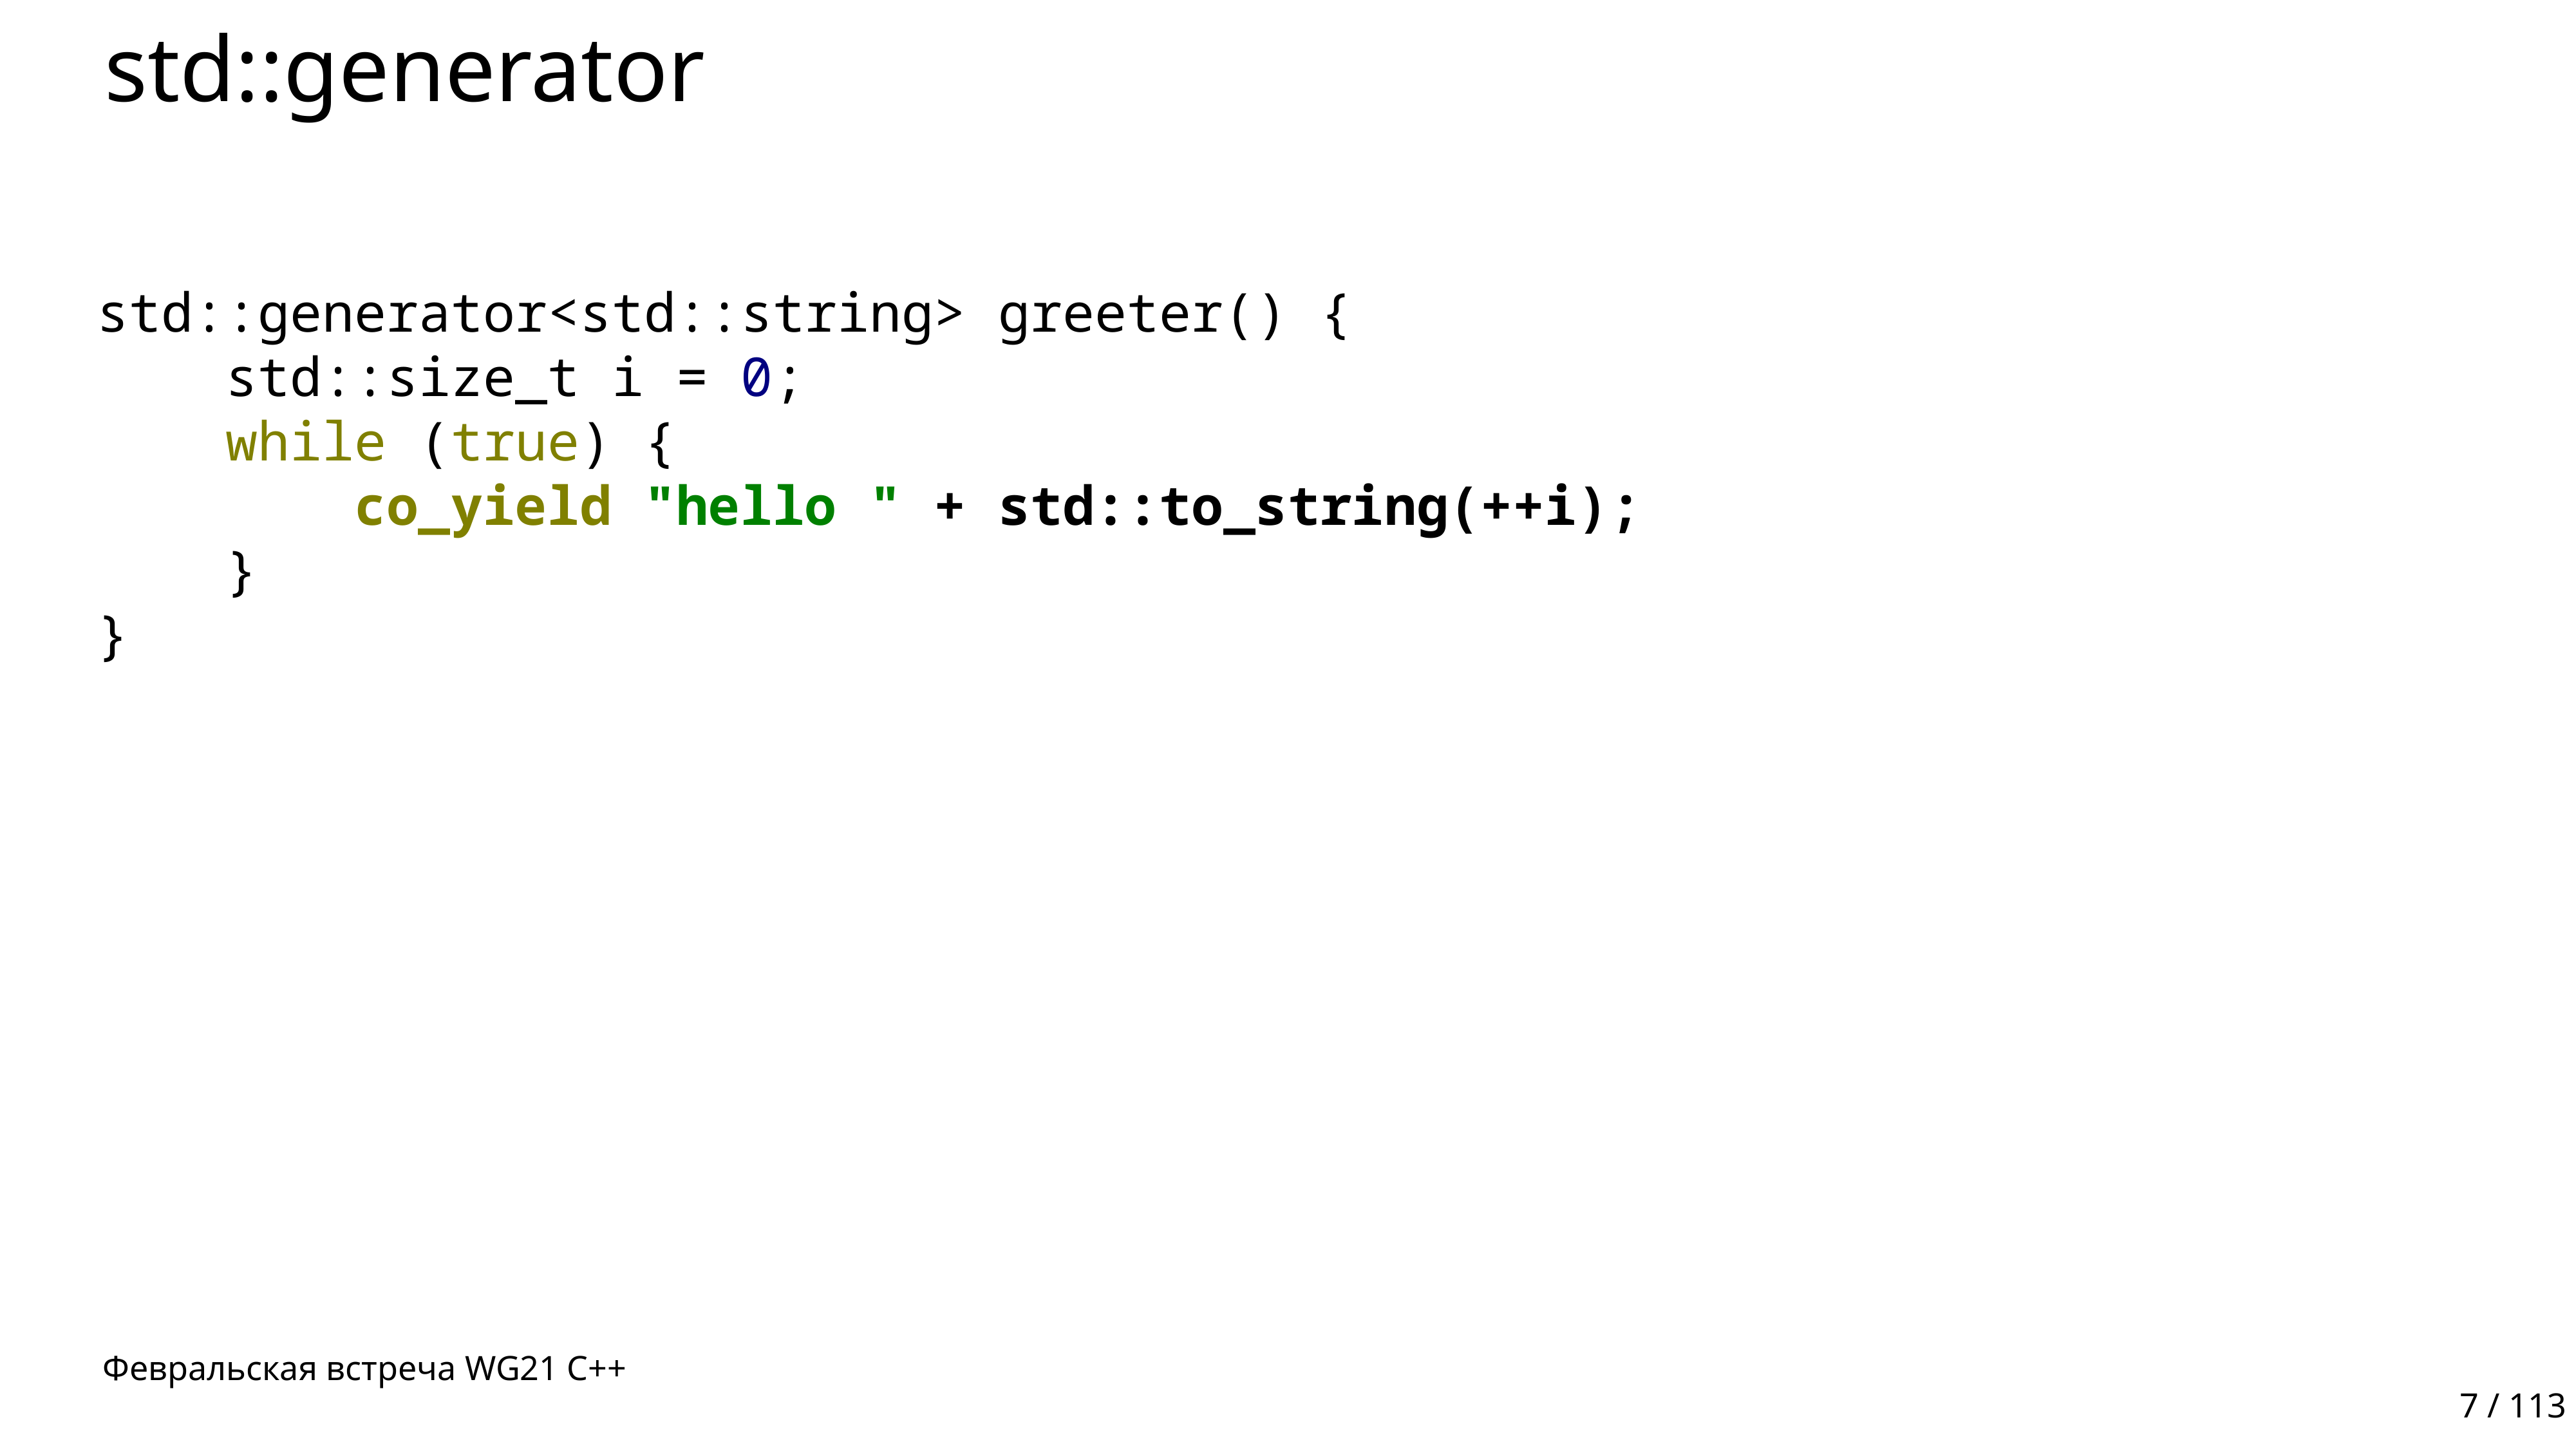

# std::generator
std::generator<std::string> greeter() {
 std::size_t i = 0;
 while (true) {
 co_yield "hello " + std::to_string(++i);
 }
}
Февральская встреча WG21 C++